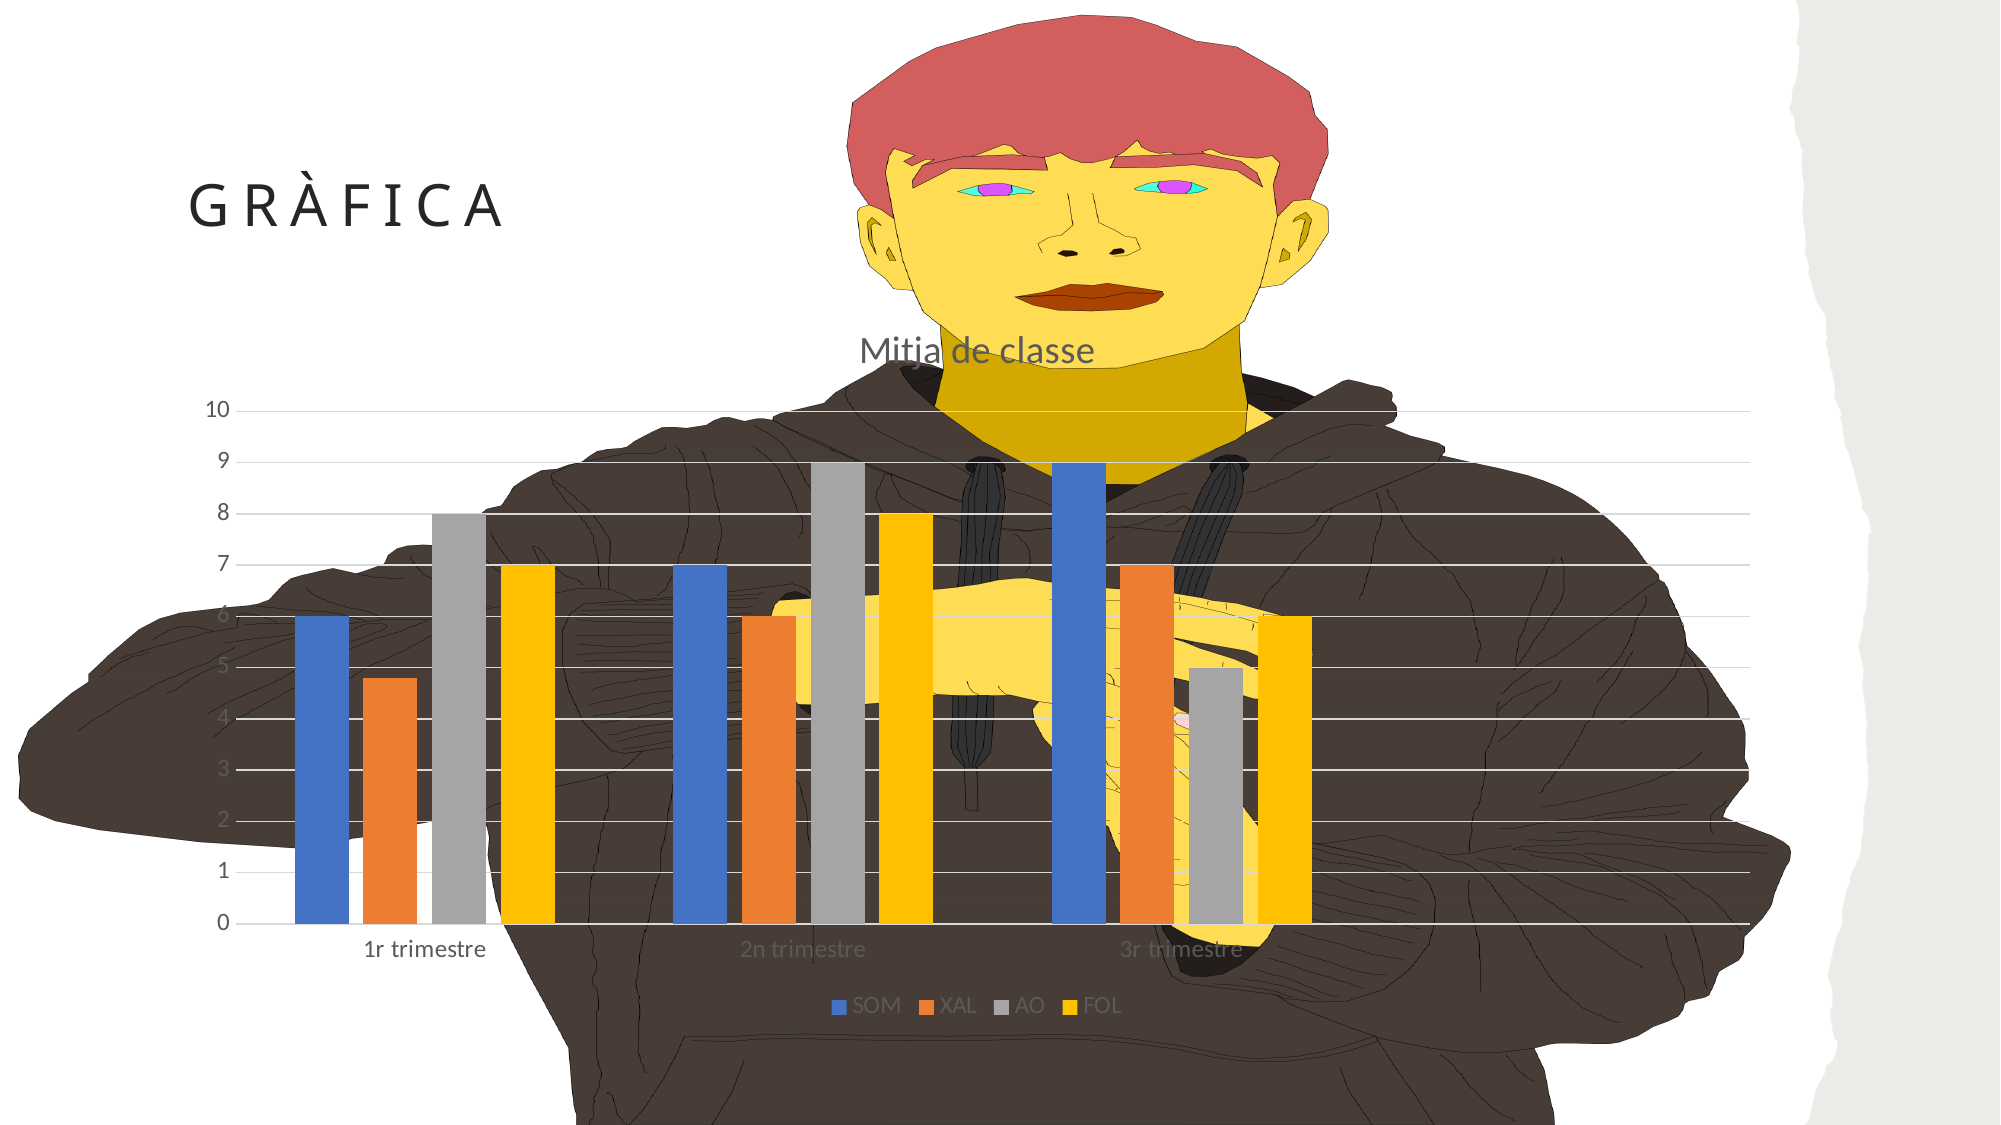

# Gràfica
### Chart: Mitja de classe
| Category | SOM | XAL | AO | FOL |
|---|---|---|---|---|
| 1r trimestre | 6.0 | 4.8 | 8.0 | 7.0 |
| 2n trimestre | 7.0 | 6.0 | 9.0 | 8.0 |
| 3r trimestre | 9.0 | 7.0 | 5.0 | 6.0 |
| None | None | None | None | None |